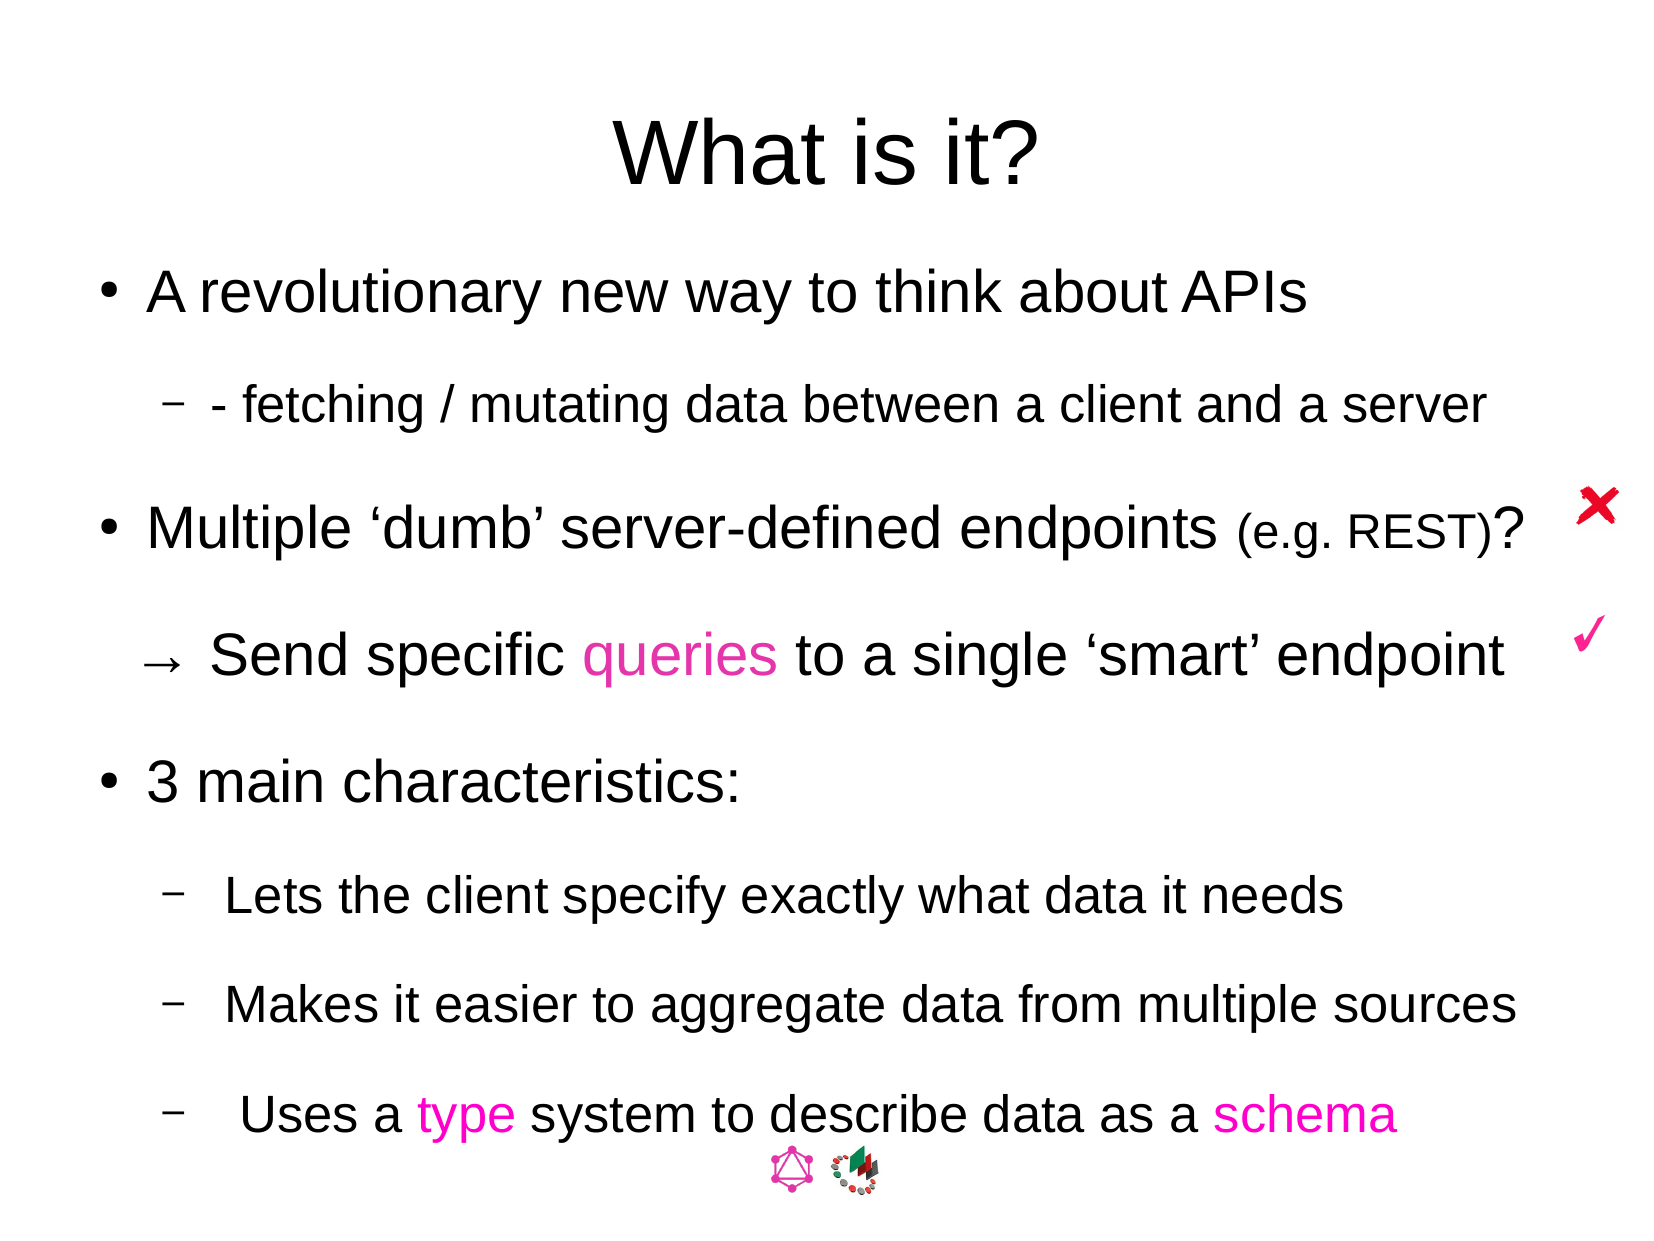

# What is it?
A revolutionary new way to think about APIs
- fetching / mutating data between a client and a server
Multiple ‘dumb’ server-defined endpoints (e.g. REST)?
 → Send specific queries to a single ‘smart’ endpoint
3 main characteristics:
 Lets the client specify exactly what data it needs
 Makes it easier to aggregate data from multiple sources
 Uses a type system to describe data as a schema